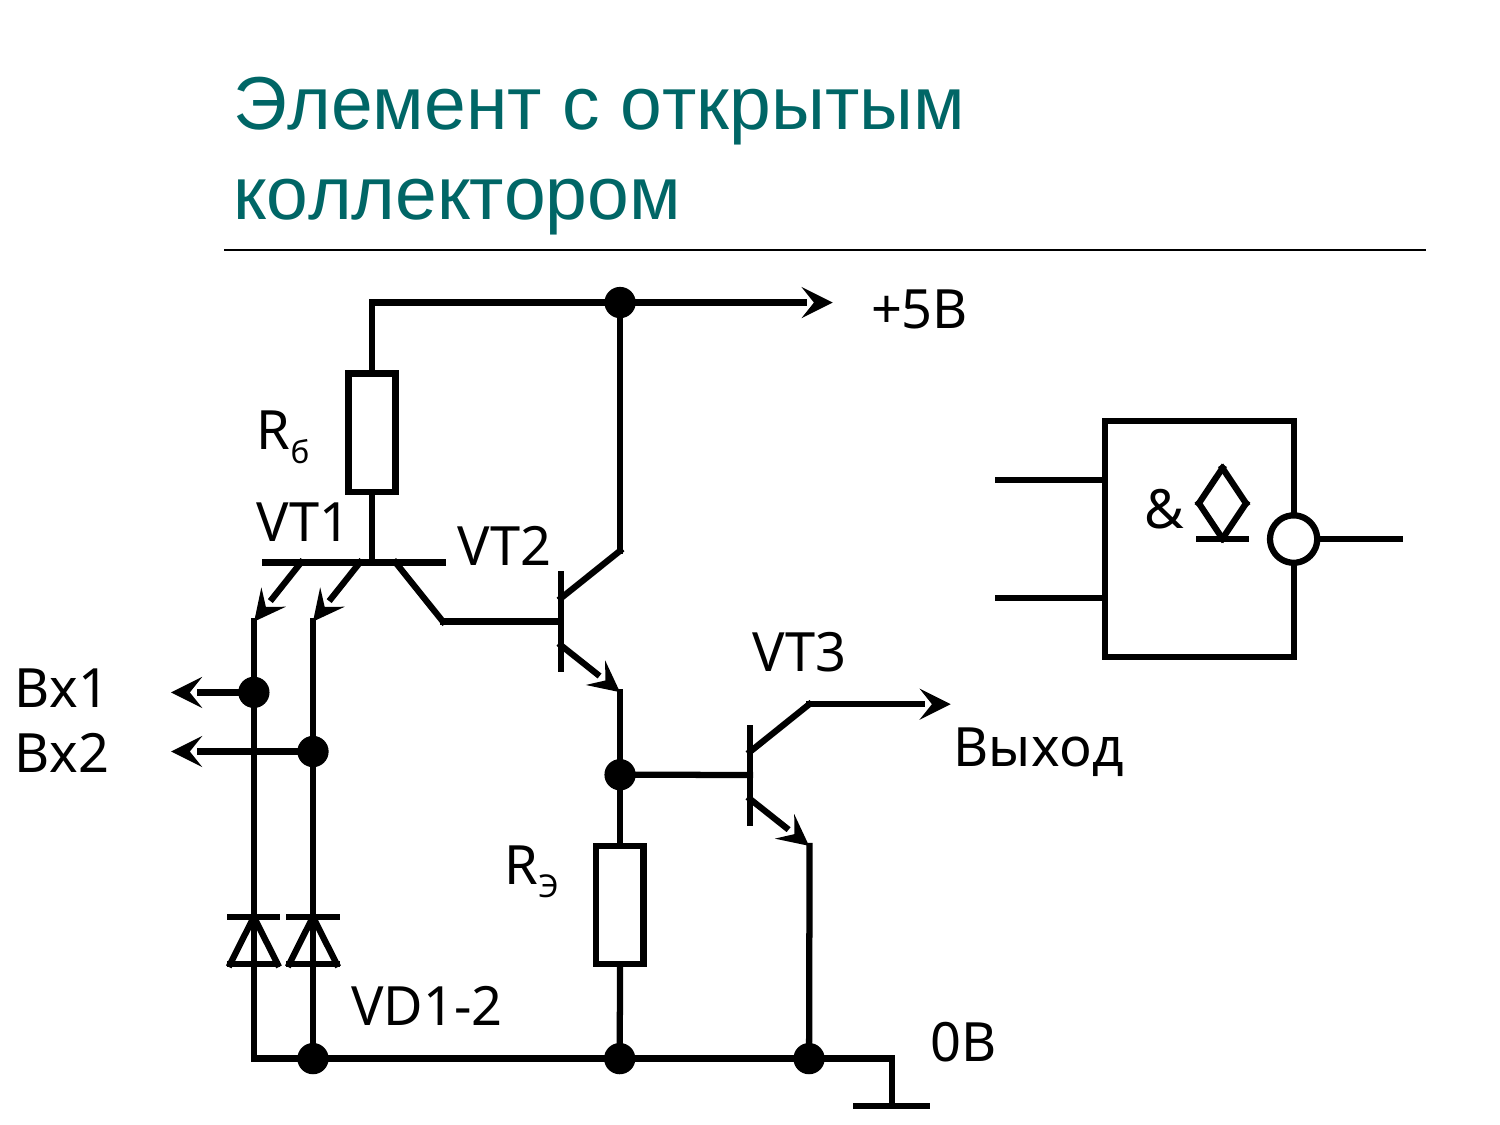

# Элемент с открытым коллектором
+5В
Rб
&
VT1
VT2
VT3
Вх1
Вх2
Выход
RЭ
VD1-2
0В